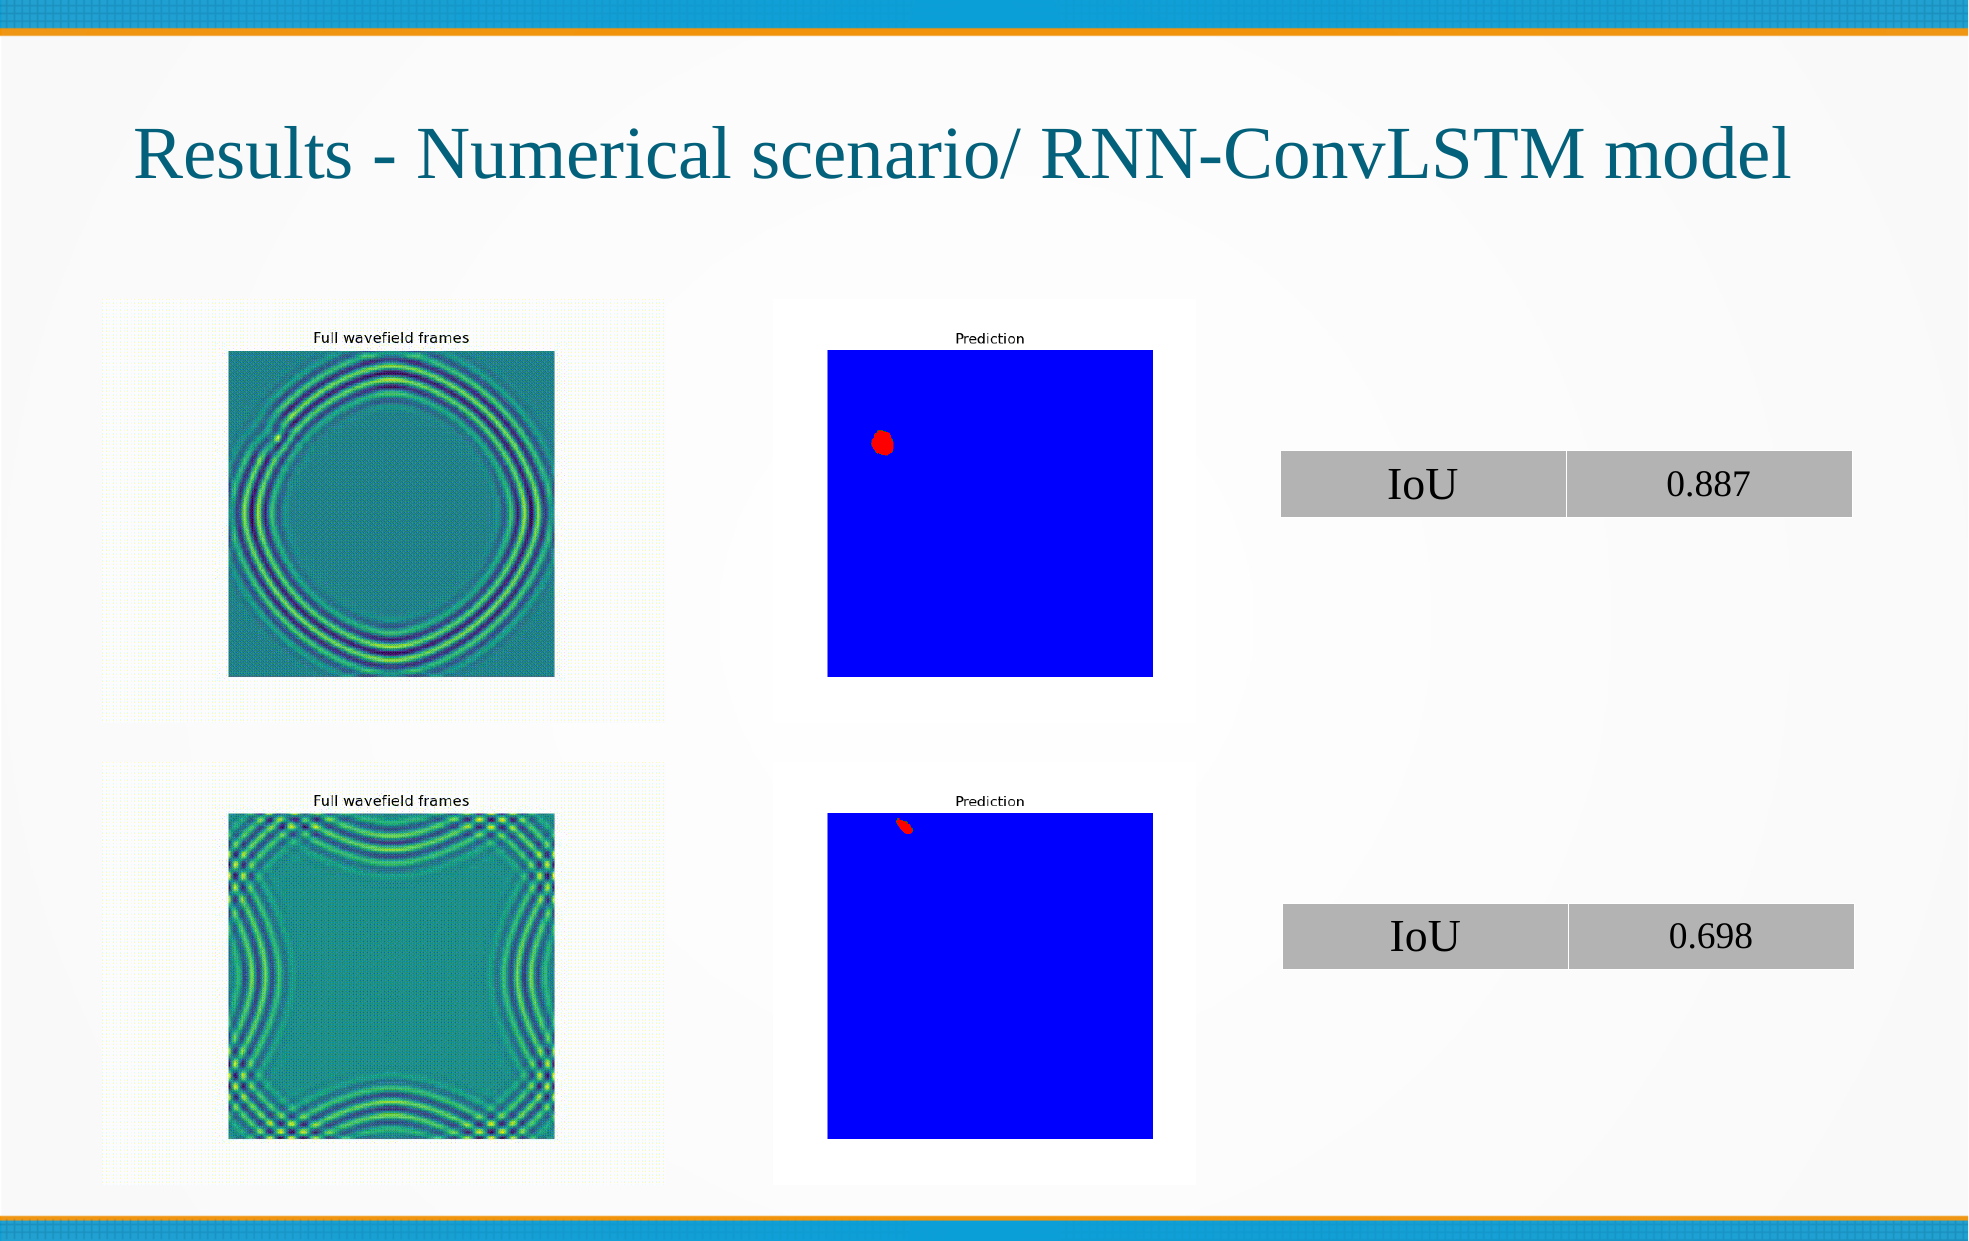

# Results - Numerical scenario/ RNN-ConvLSTM model
| IoU | 0.887 |
| --- | --- |
| IoU | 0.698 |
| --- | --- |